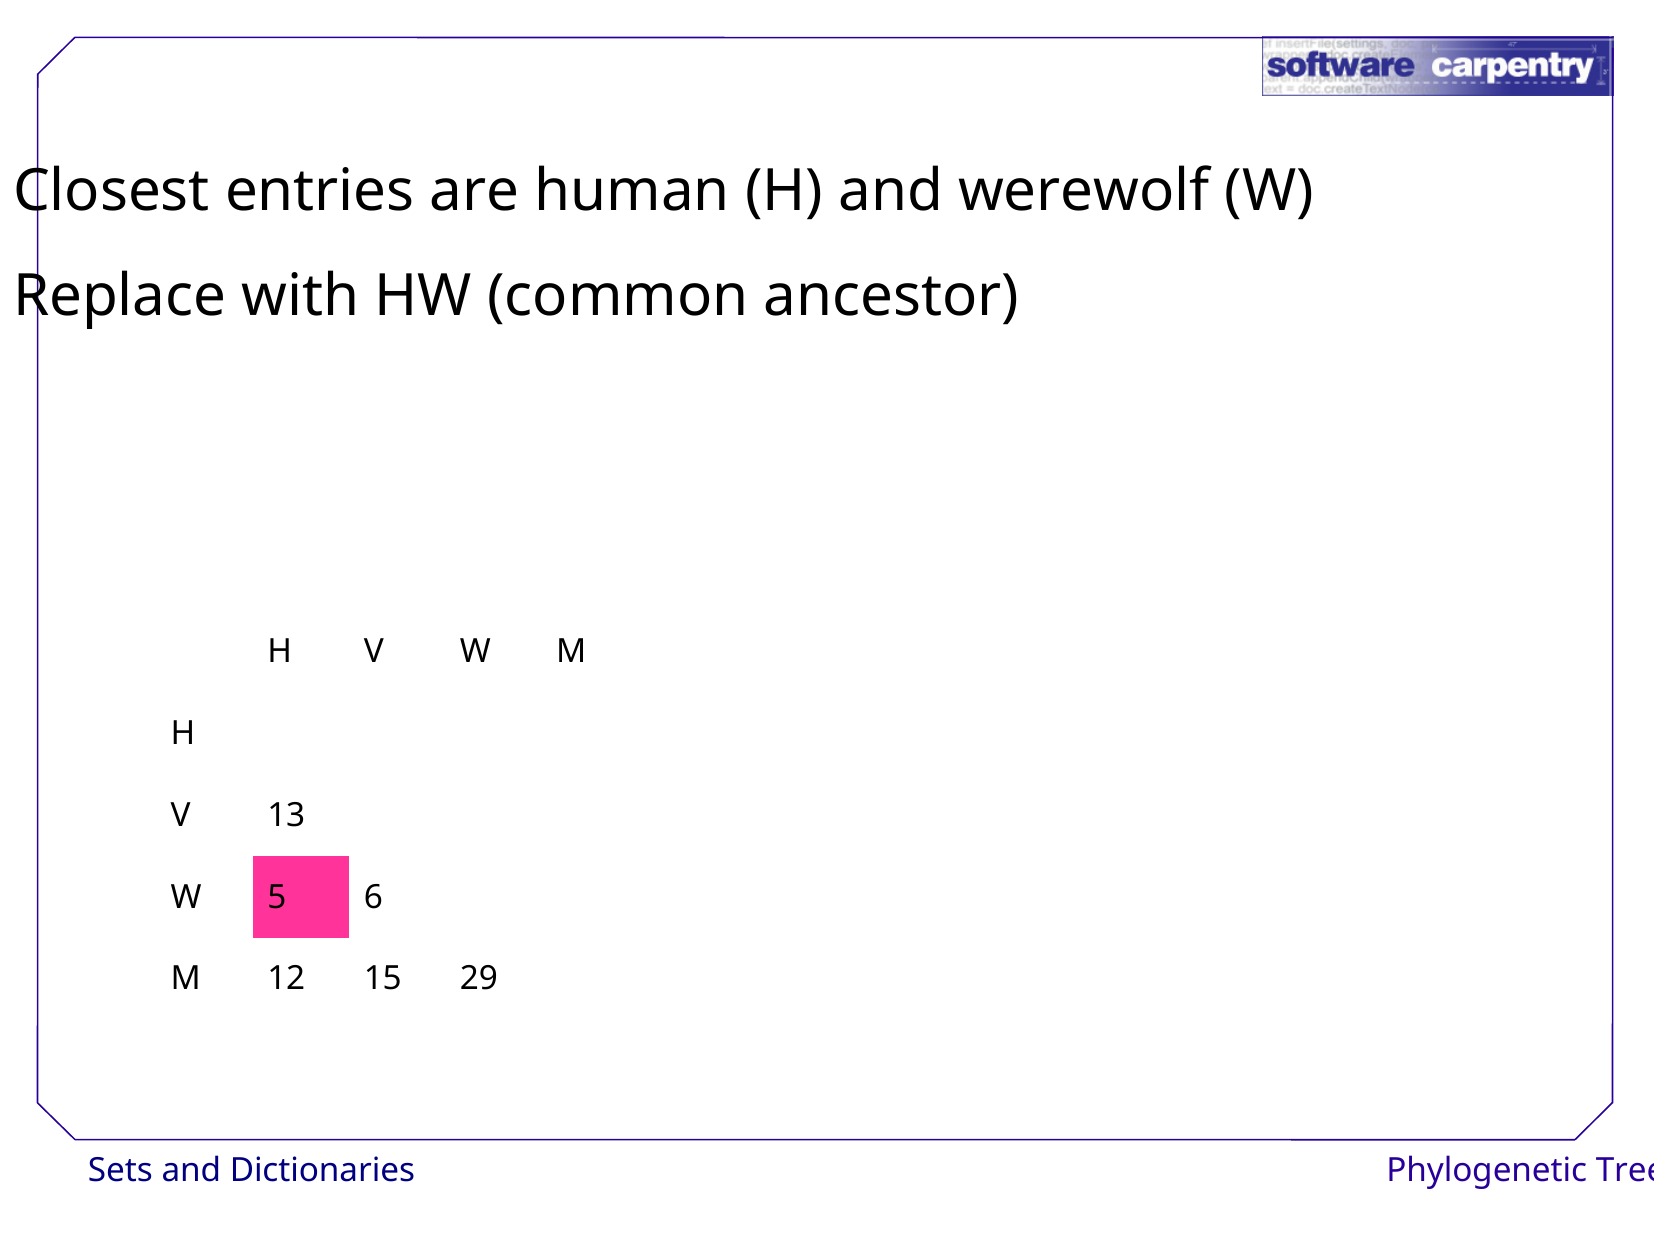

Closest entries are human (H) and werewolf (W)
Replace with HW (common ancestor)
| | H | V | W | M |
| --- | --- | --- | --- | --- |
| H | | | | |
| V | 13 | | | |
| W | 5 | 6 | | |
| M | 12 | 15 | 29 | |